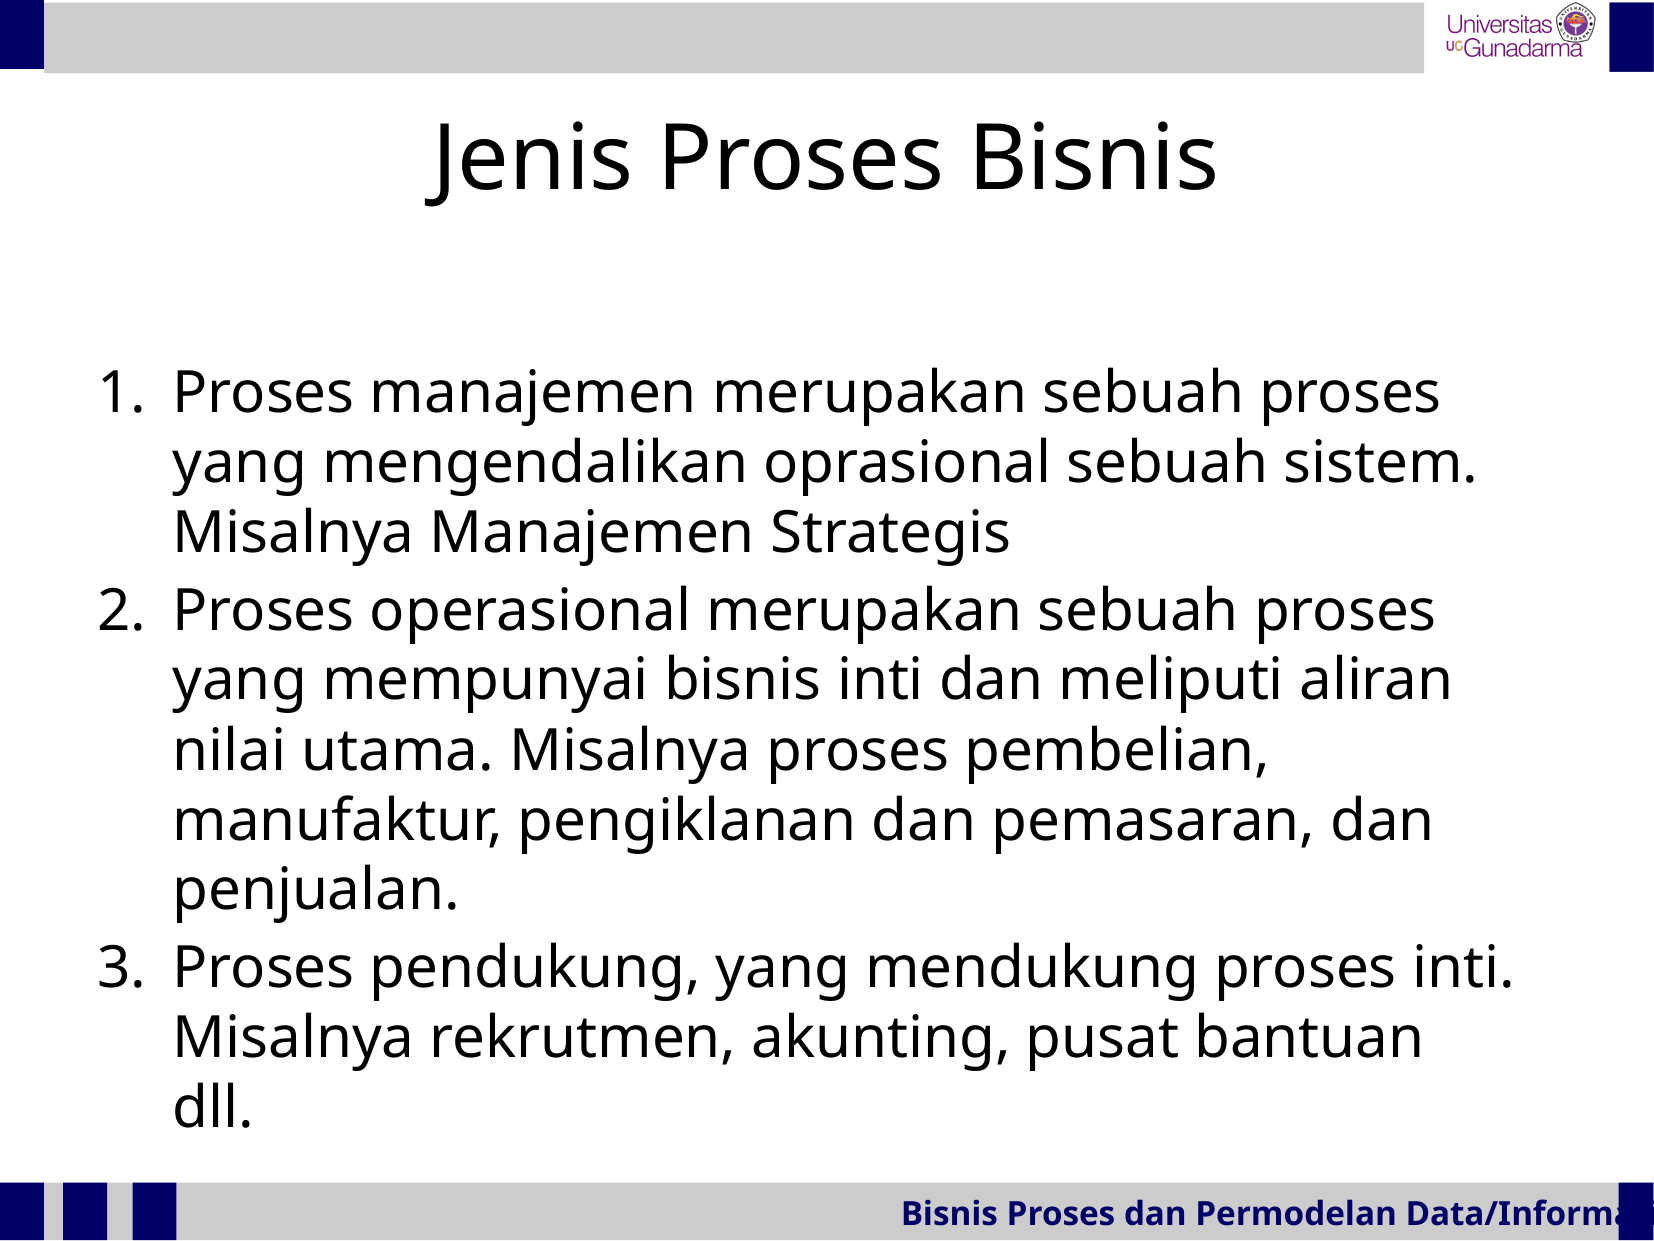

# Jenis Proses Bisnis
Proses manajemen merupakan sebuah proses yang mengendalikan oprasional sebuah sistem. Misalnya Manajemen Strategis
Proses operasional merupakan sebuah proses yang mempunyai bisnis inti dan meliputi aliran nilai utama. Misalnya proses pembelian, manufaktur, pengiklanan dan pemasaran, dan penjualan.
Proses pendukung, yang mendukung proses inti. Misalnya rekrutmen, akunting, pusat bantuan dll.